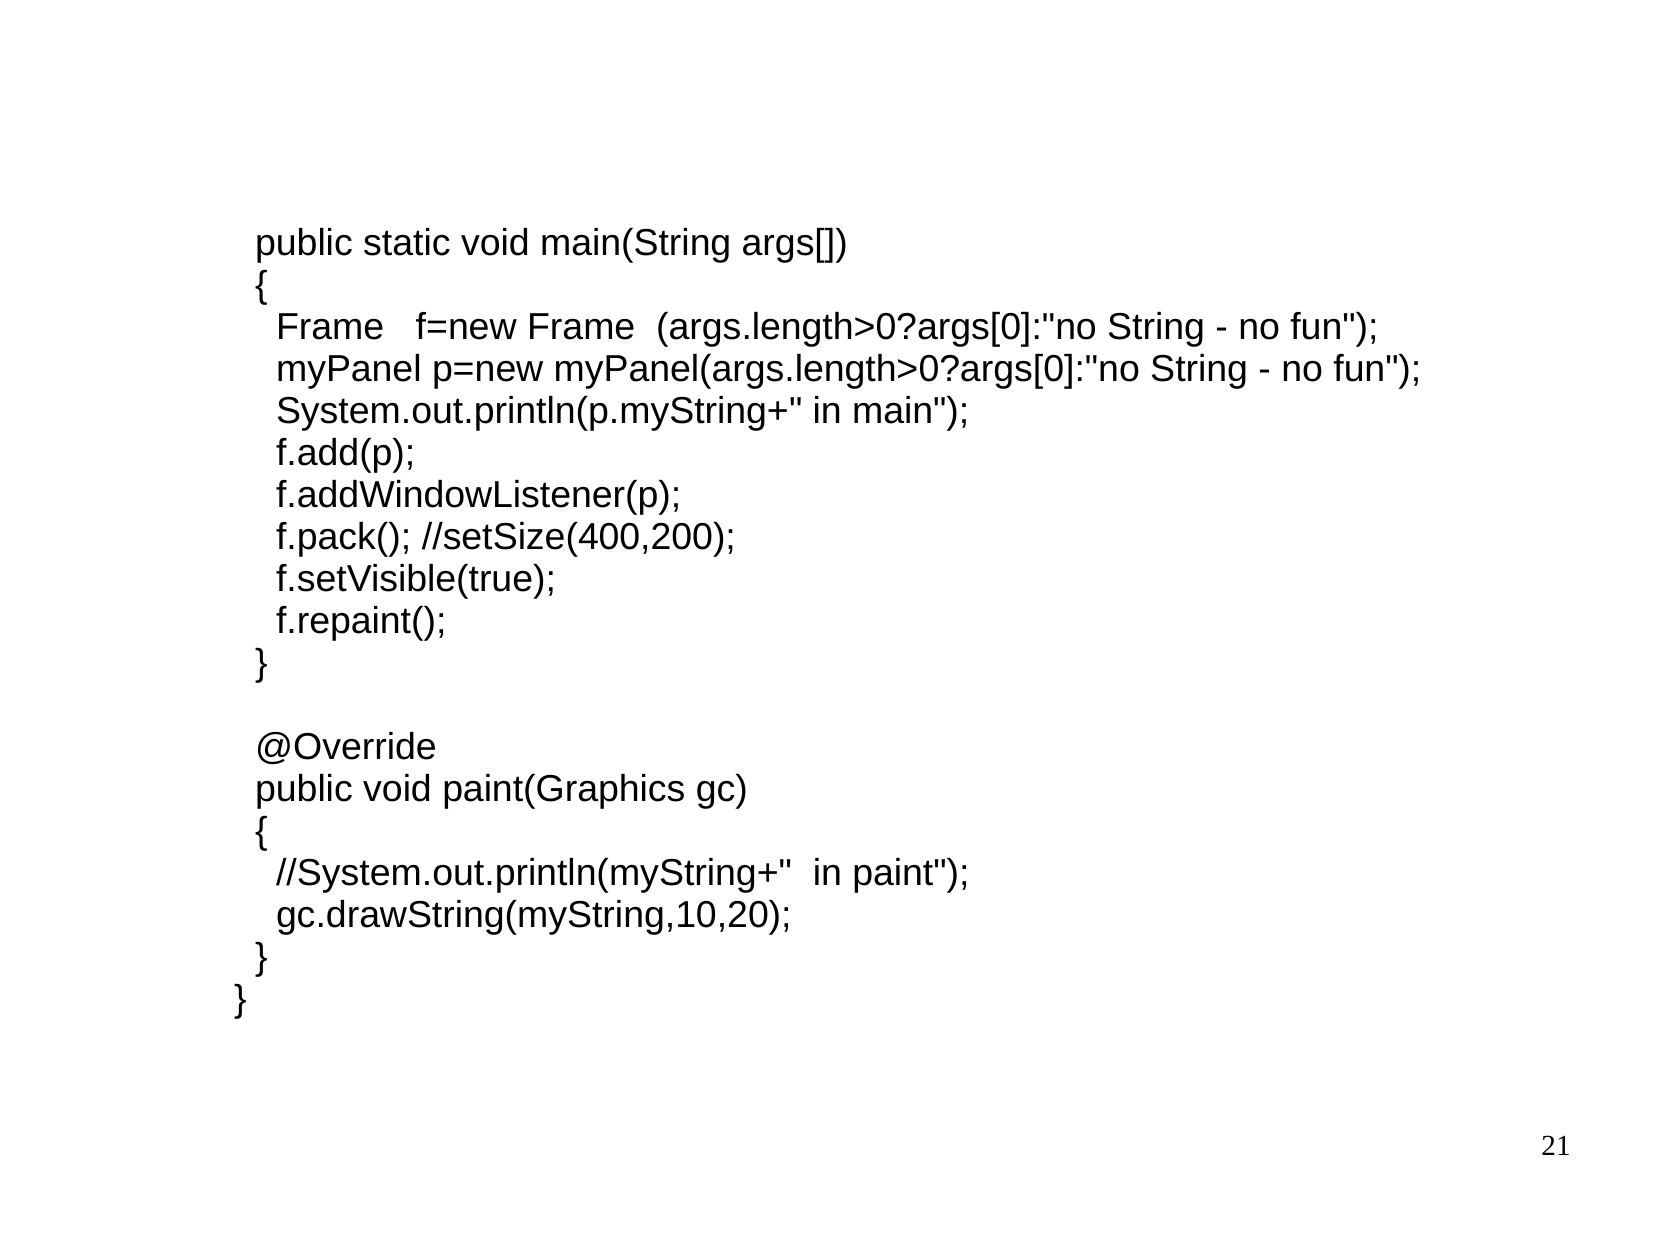

public static void main(String args[])
 {
 Frame f=new Frame (args.length>0?args[0]:"no String - no fun");
 myPanel p=new myPanel(args.length>0?args[0]:"no String - no fun");
 System.out.println(p.myString+" in main");
 f.add(p);
 f.addWindowListener(p);
 f.pack(); //setSize(400,200);
 f.setVisible(true);
 f.repaint();
 }
 @Override
 public void paint(Graphics gc)
 {
 //System.out.println(myString+" in paint");
 gc.drawString(myString,10,20);
 }
}
21